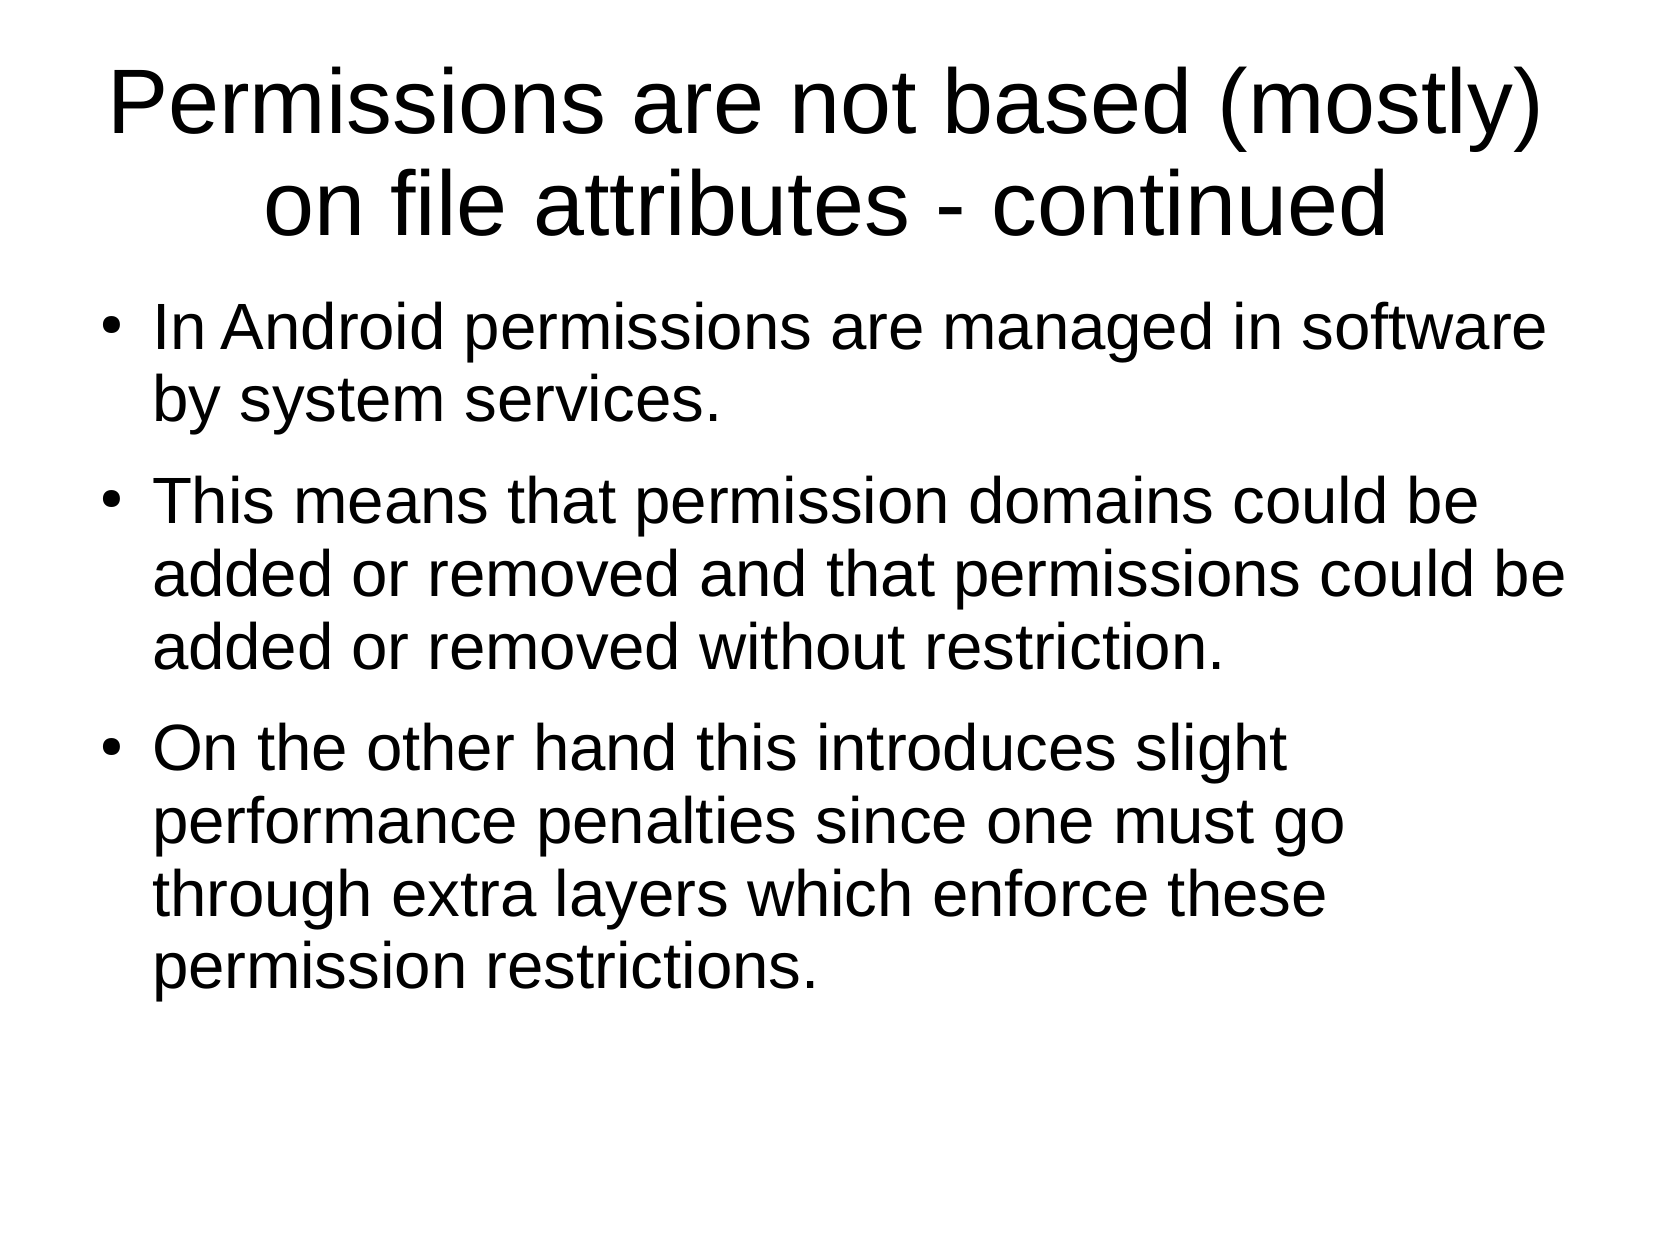

# Permissions are not based (mostly) on file attributes - continued
In Android permissions are managed in software by system services.
This means that permission domains could be added or removed and that permissions could be added or removed without restriction.
On the other hand this introduces slight performance penalties since one must go through extra layers which enforce these permission restrictions.